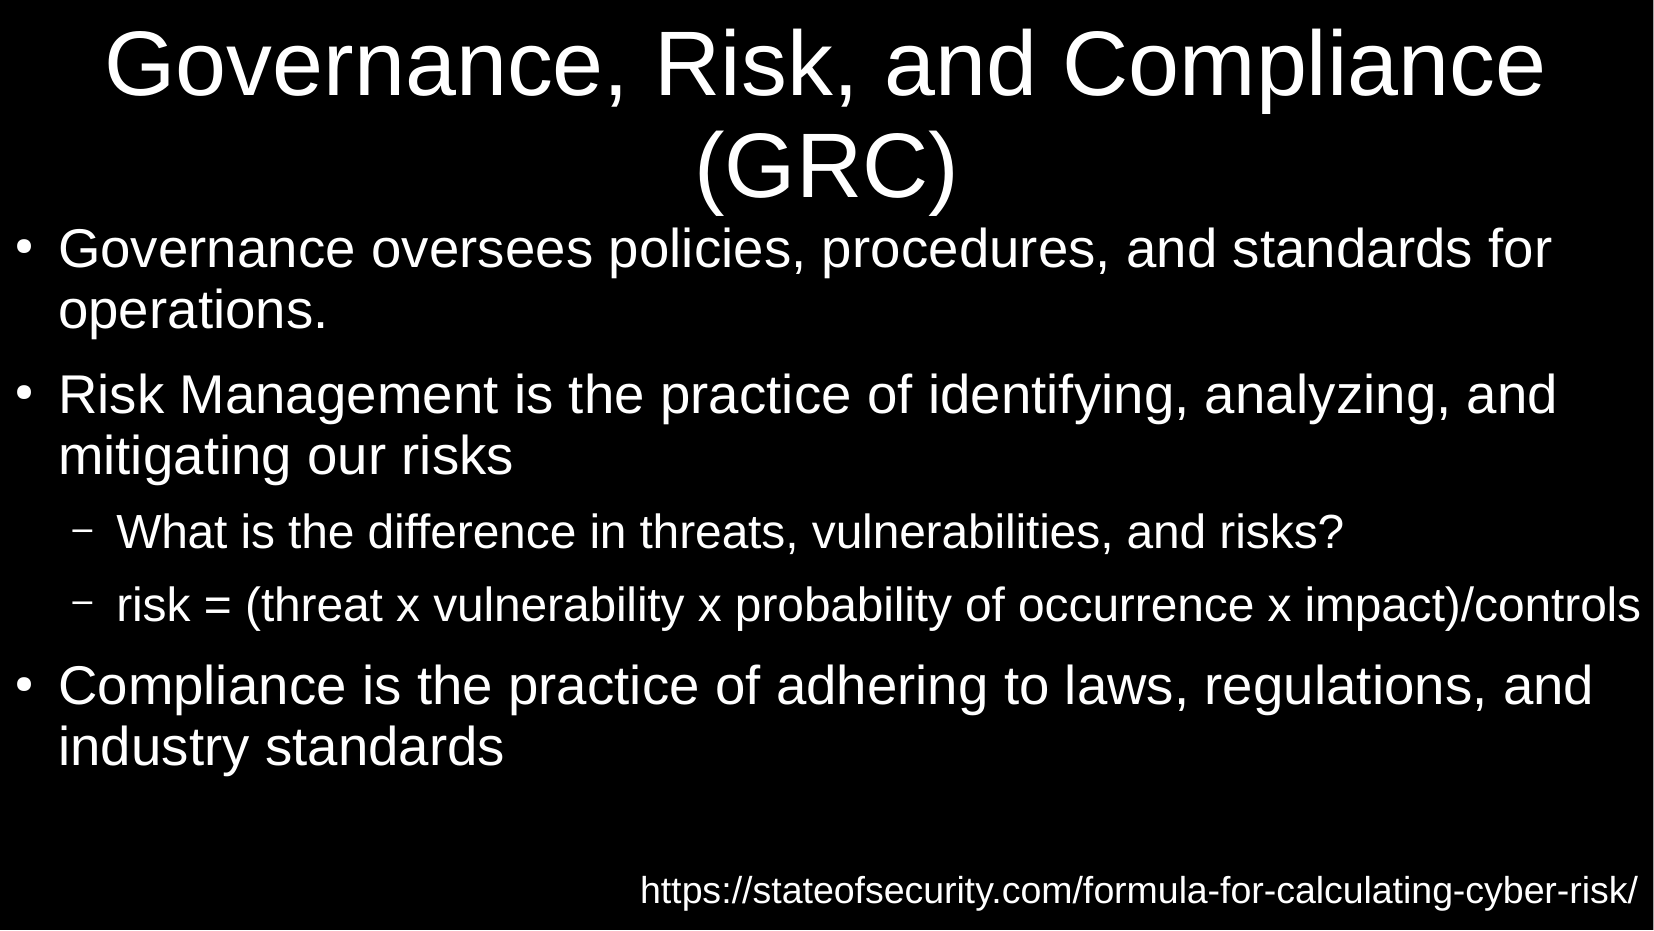

# Governance, Risk, and Compliance (GRC)
Governance oversees policies, procedures, and standards for operations.
Risk Management is the practice of identifying, analyzing, and mitigating our risks
What is the difference in threats, vulnerabilities, and risks?
risk = (threat x vulnerability x probability of occurrence x impact)/controls
Compliance is the practice of adhering to laws, regulations, and industry standards
https://stateofsecurity.com/formula-for-calculating-cyber-risk/